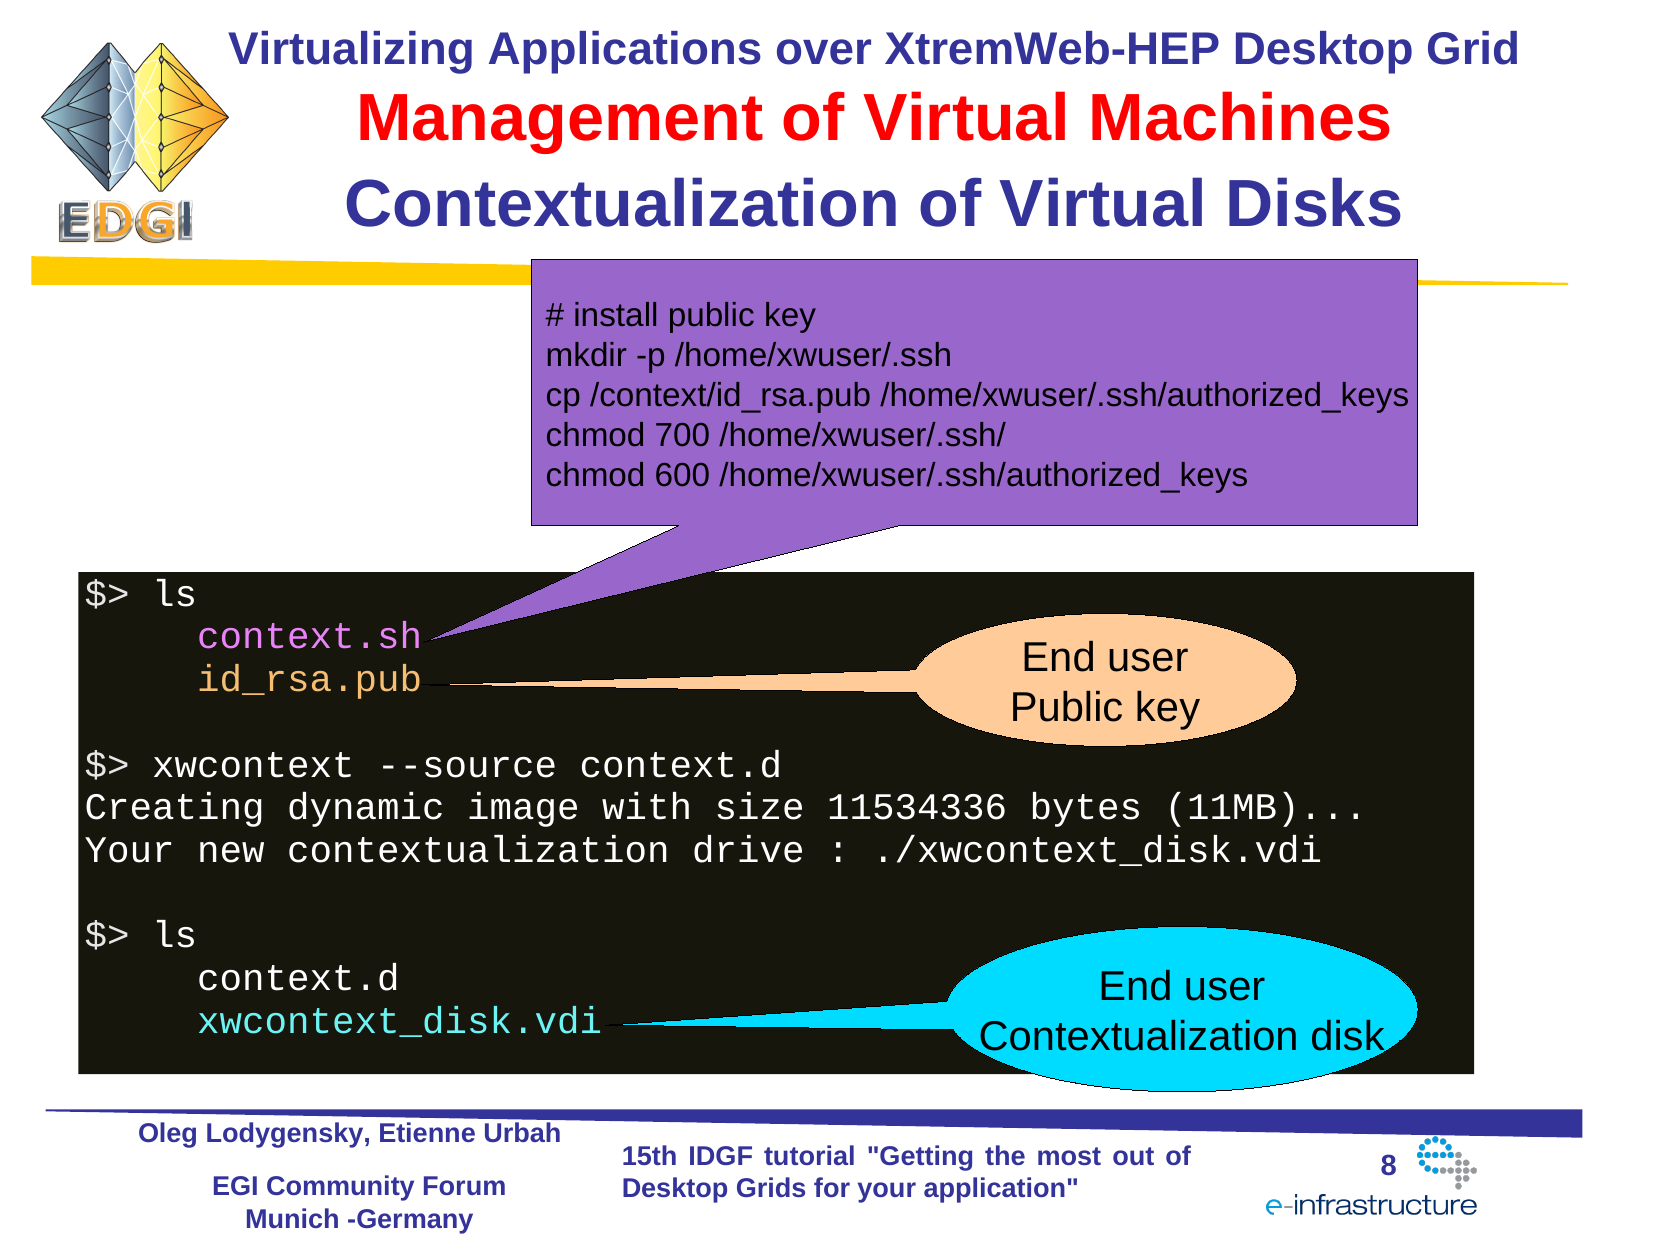

Virtualizing Applications over XtremWeb-HEP Desktop Grid
Management of Virtual Machines
Contextualization of Virtual Disks
# install public key
mkdir -p /home/xwuser/.ssh
cp /context/id_rsa.pub /home/xwuser/.ssh/authorized_keys
chmod 700 /home/xwuser/.ssh/
chmod 600 /home/xwuser/.ssh/authorized_keys
$> ls
 context.sh
 id_rsa.pub
$> xwcontext --source context.d
Creating dynamic image with size 11534336 bytes (11MB)...
Your new contextualization drive : ./xwcontext_disk.vdi
$> ls
 context.d
 xwcontext_disk.vdi
End user
Public key
End user
Contextualization disk
8